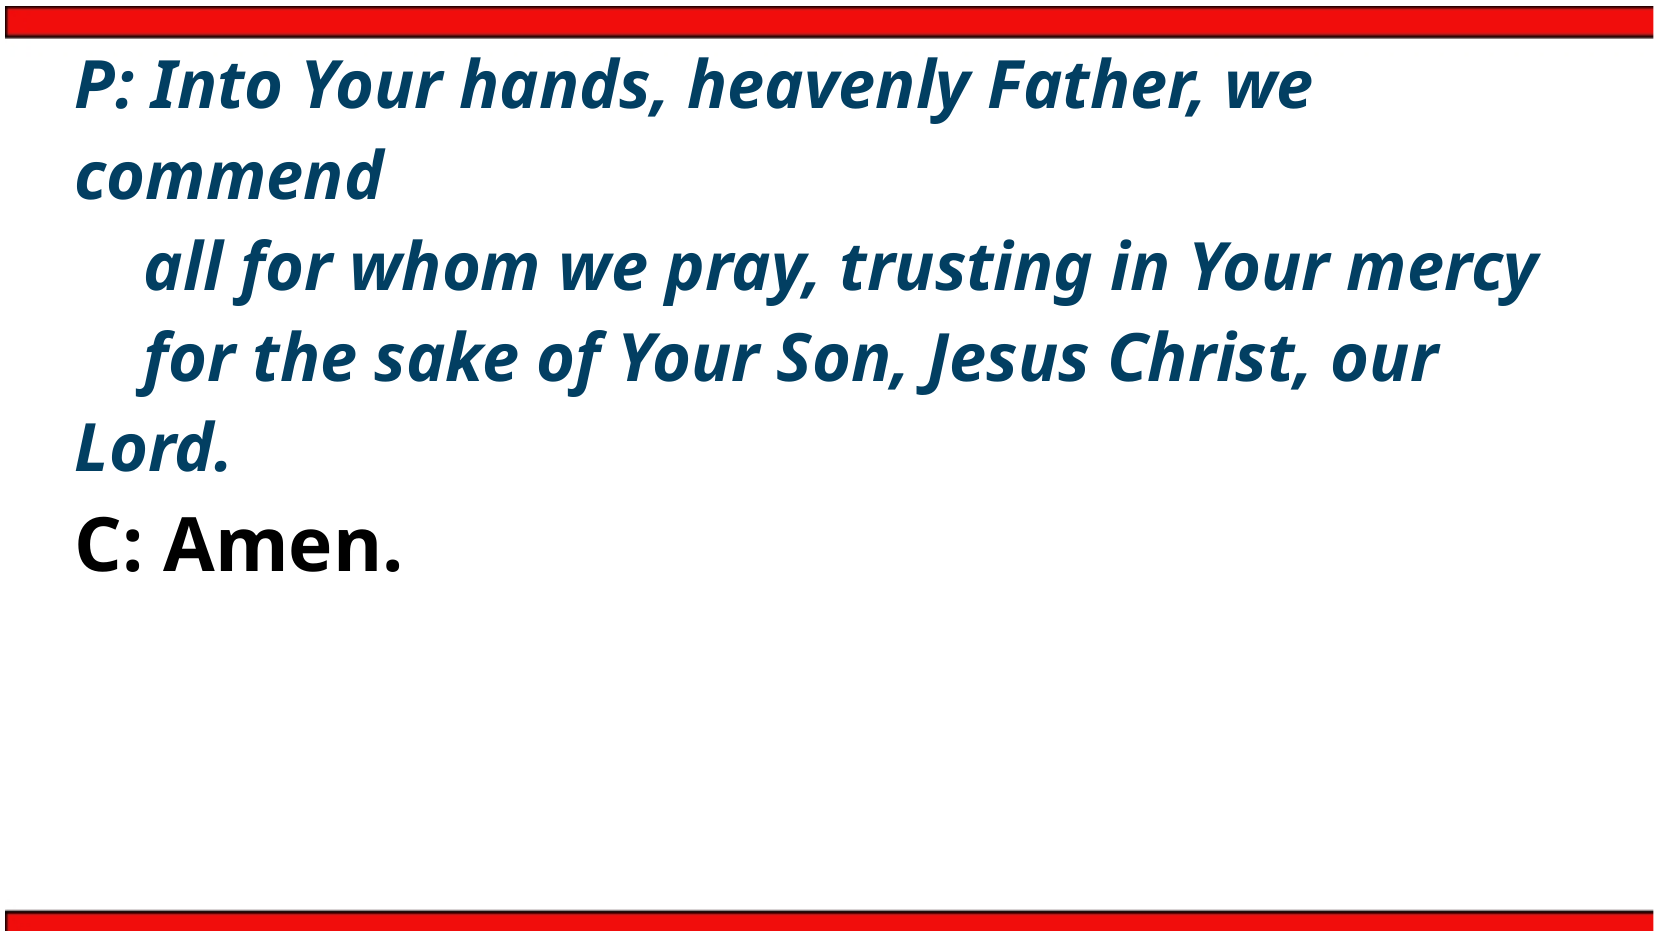

P: Into Your hands, heavenly Father, we commend
 all for whom we pray, trusting in Your mercy
 for the sake of Your Son, Jesus Christ, our Lord.
C: Amen.